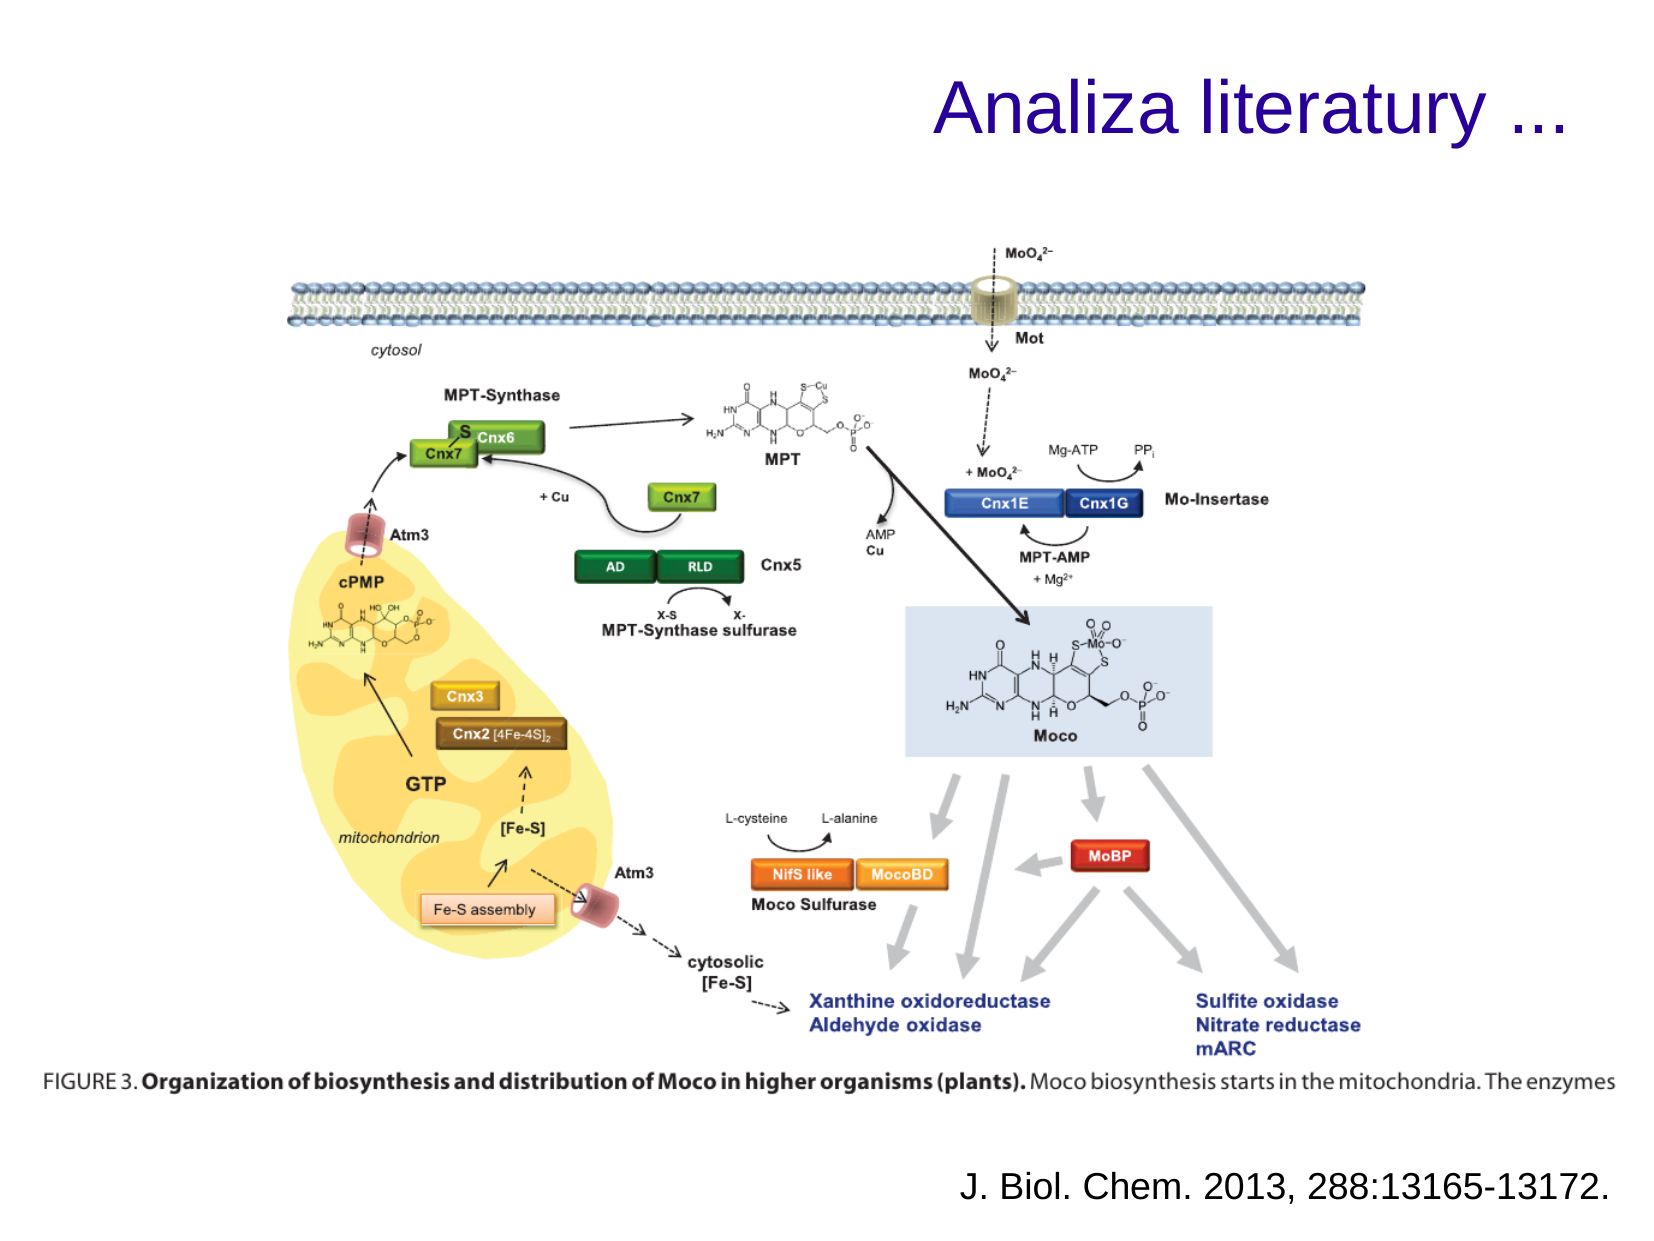

# Analiza literatury ...
J. Biol. Chem. 2013, 288:13165-13172.